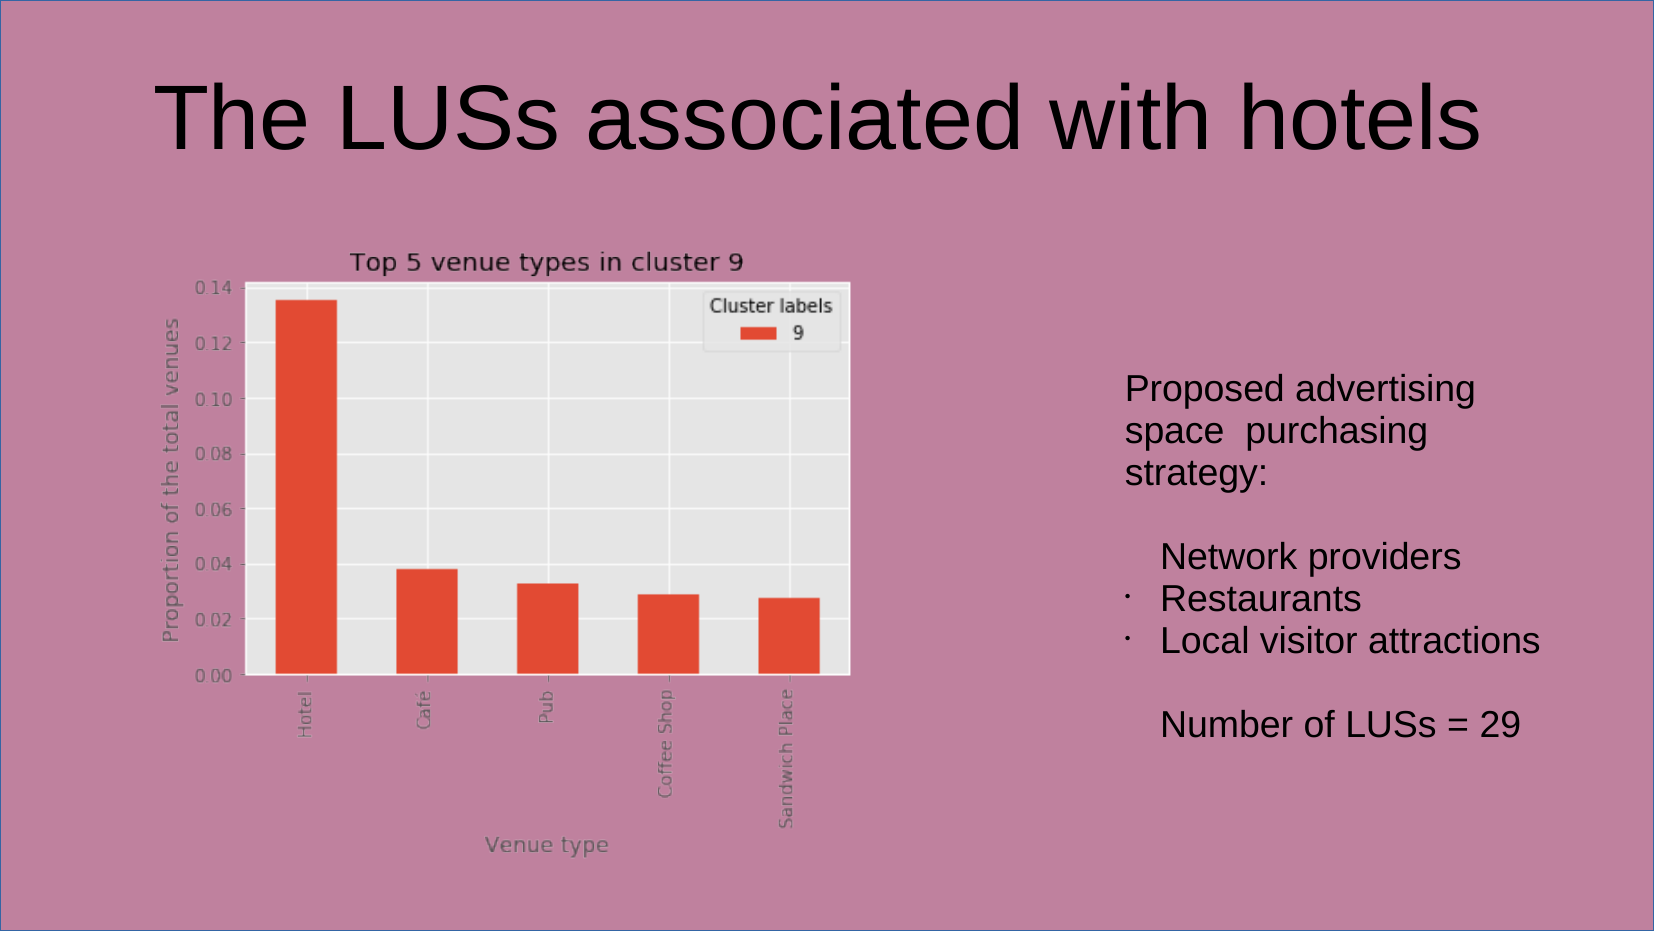

# The LUSs associated with hotels
Proposed advertising space purchasing strategy:
Network providers
Restaurants
Local visitor attractions
Number of LUSs = 29